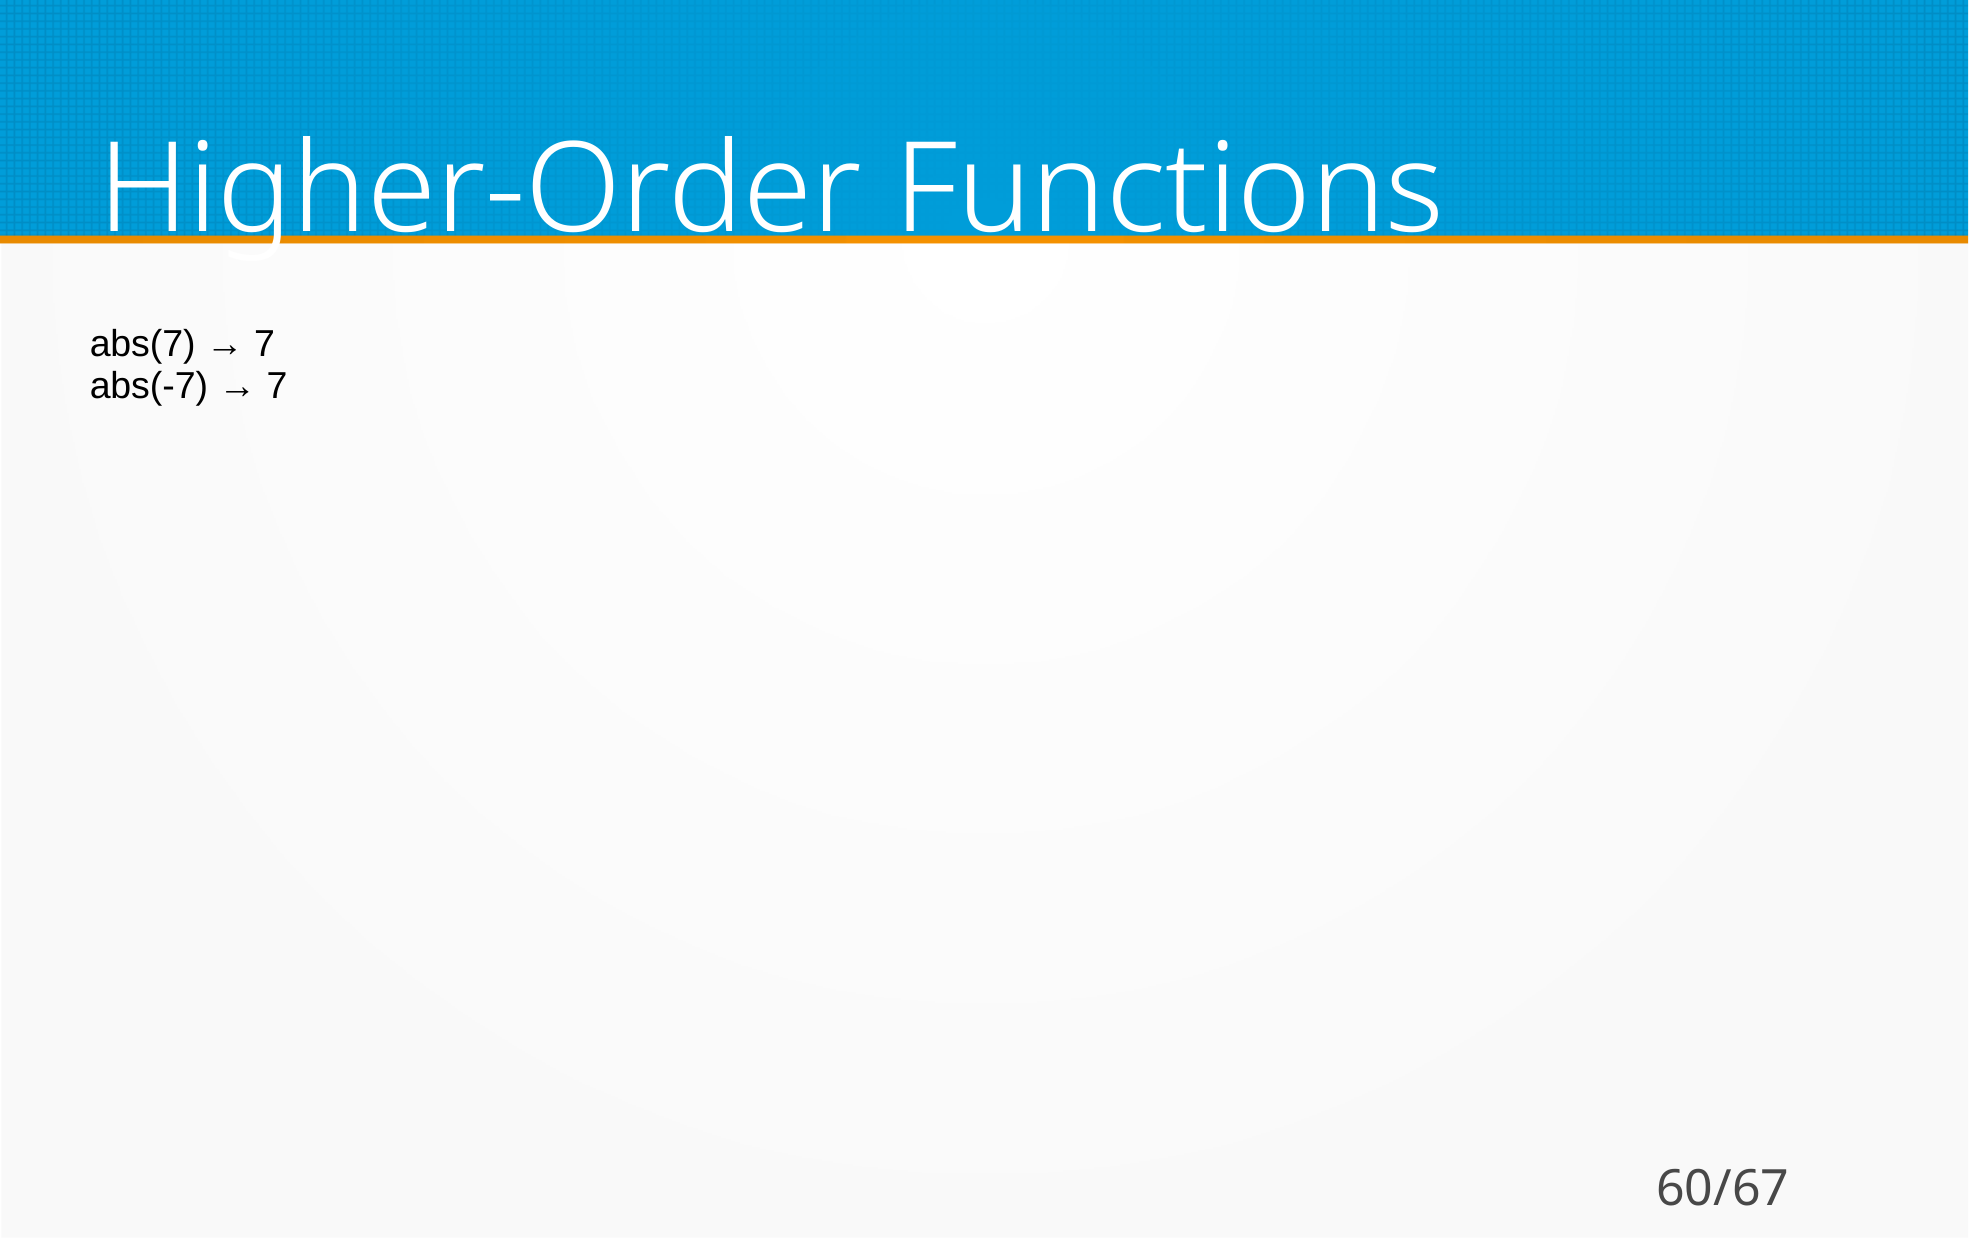

# Higher-Order Functions
abs(7) → 7
abs(-7) → 7
60